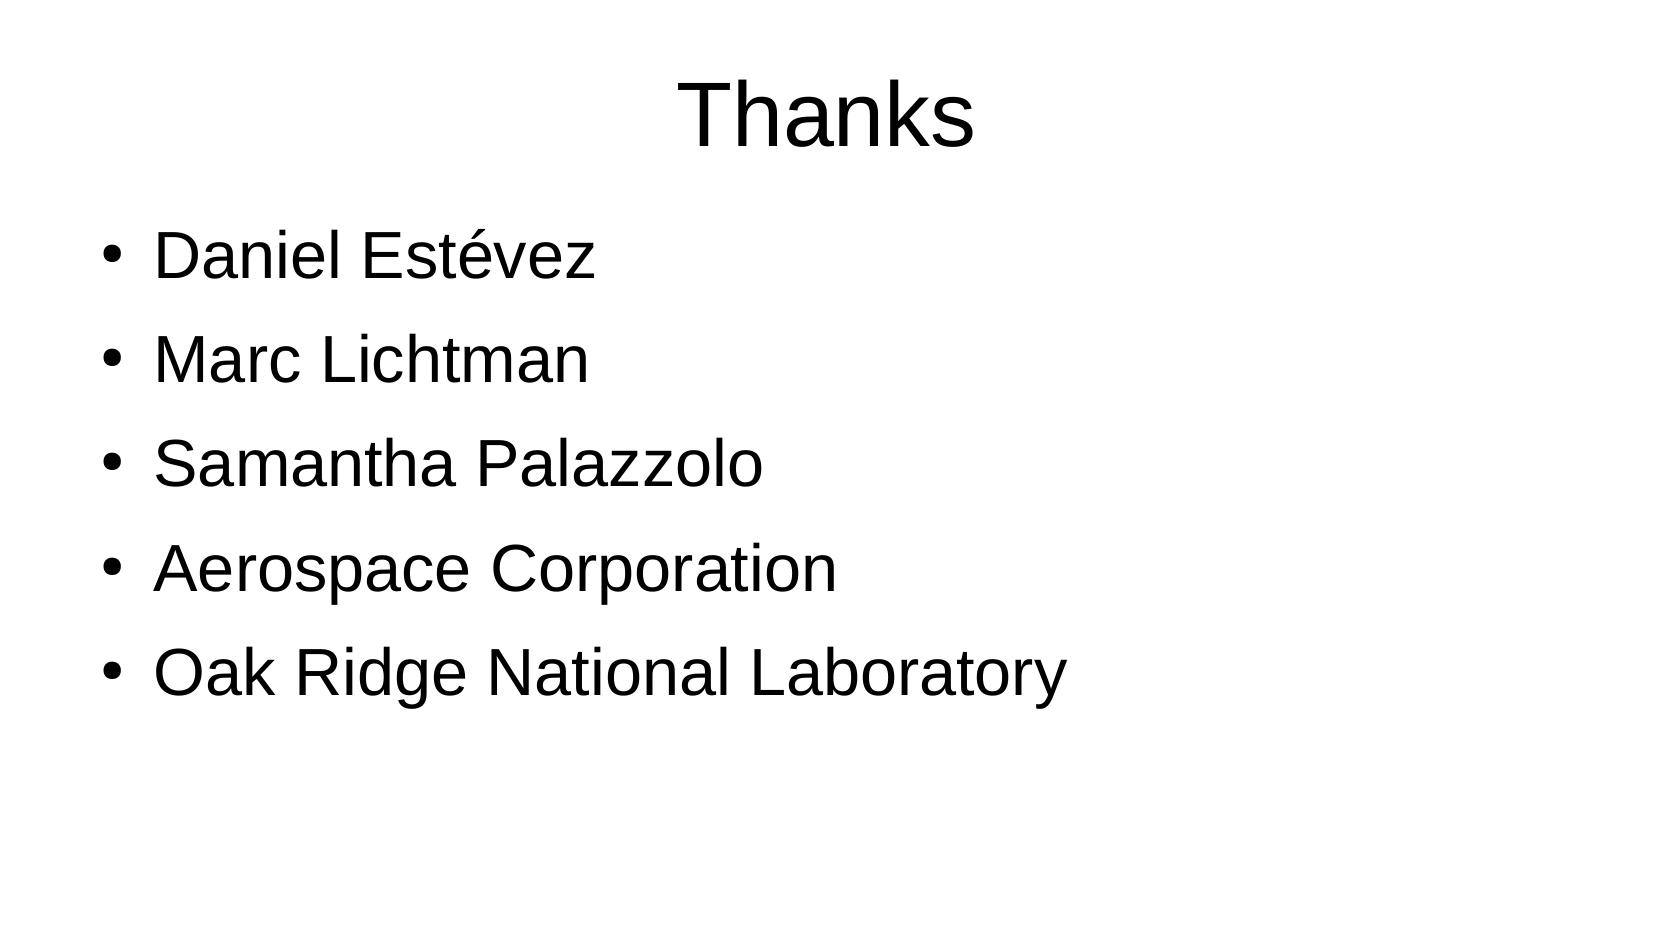

# Thanks
Daniel Estévez
Marc Lichtman
Samantha Palazzolo
Aerospace Corporation
Oak Ridge National Laboratory